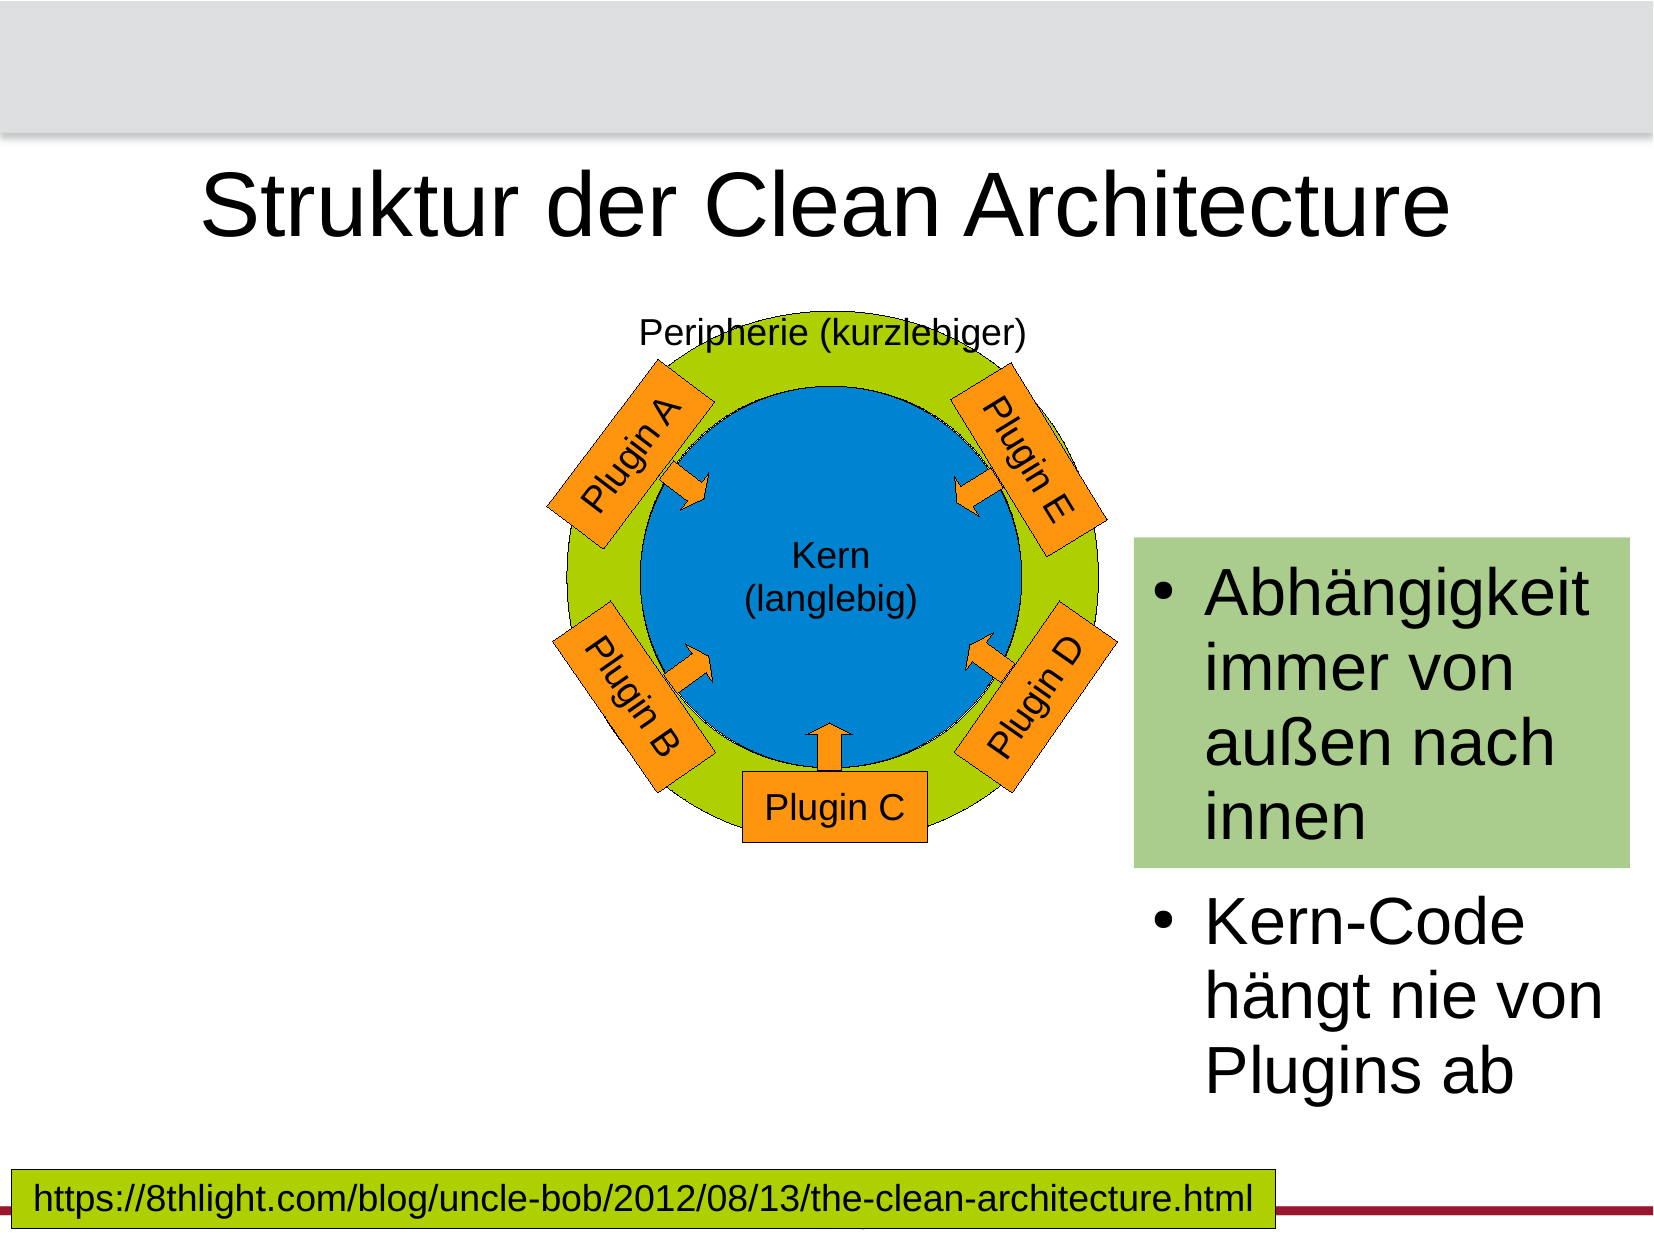

# Struktur der Clean Architecture
Bibliothek A
(GUI)
Bibliothek E
(Drittsystem)
Peripherie (kurzlebiger)
Kern
(langlebig)
Plugin A
Plugin E
Abhängigkeit immer von außen nach innen
Kern-Code hängt nie von Plugins ab
Plugin D
Plugin B
Bibliothek B
(ORM)
Bibliothek D
(Netzwerk)
Plugin C
Bibliothek C
(Datenbank)
https://8thlight.com/blog/uncle-bob/2012/08/13/the-clean-architecture.html